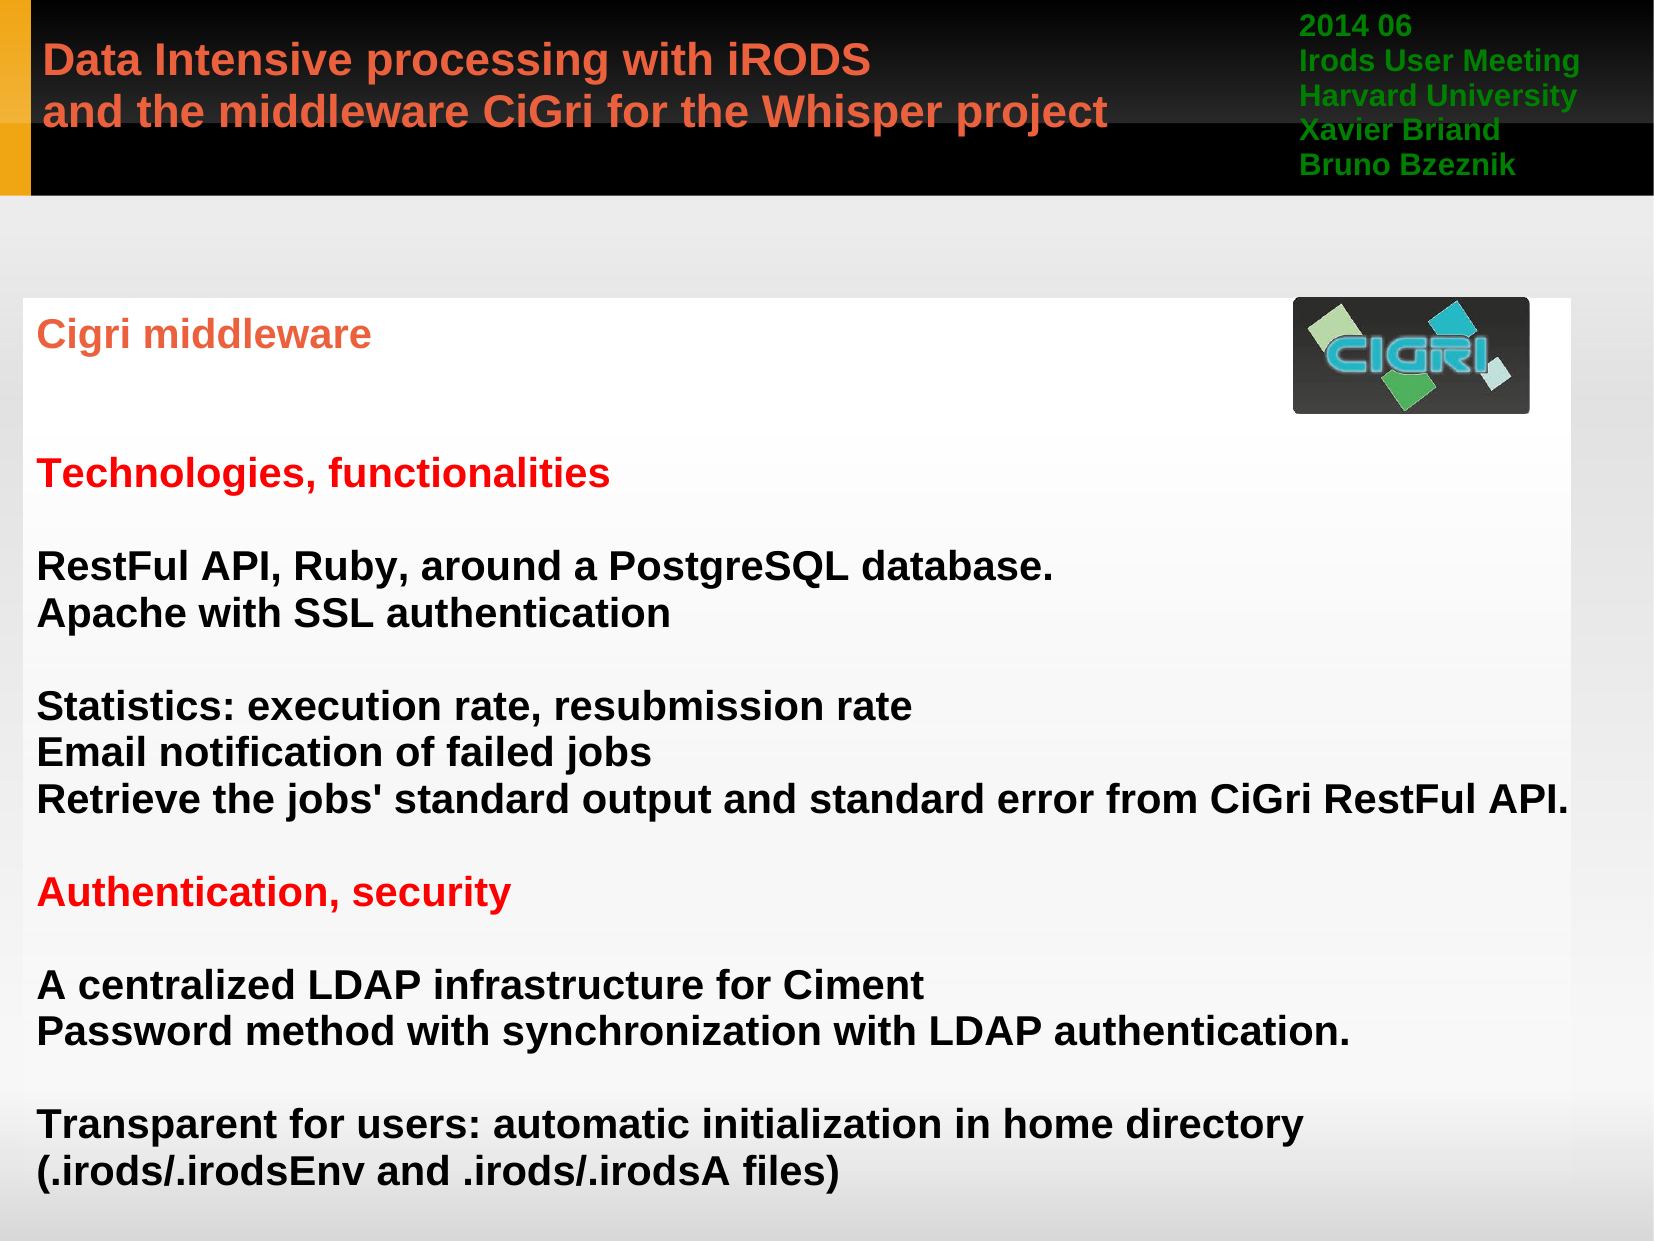

2014 06
Irods User Meeting
Harvard University
Xavier Briand
Bruno Bzeznik
 Data Intensive processing with iRODS
 and the middleware CiGri for the Whisper project
# Cigri middleware
Technologies, functionalities
RestFul API, Ruby, around a PostgreSQL database.
Apache with SSL authentication
Statistics: execution rate, resubmission rate
Email notification of failed jobs
Retrieve the jobs' standard output and standard error from CiGri RestFul API.
Authentication, security
A centralized LDAP infrastructure for Ciment
Password method with synchronization with LDAP authentication.
Transparent for users: automatic initialization in home directory
(.irods/.irodsEnv and .irods/.irodsA files)